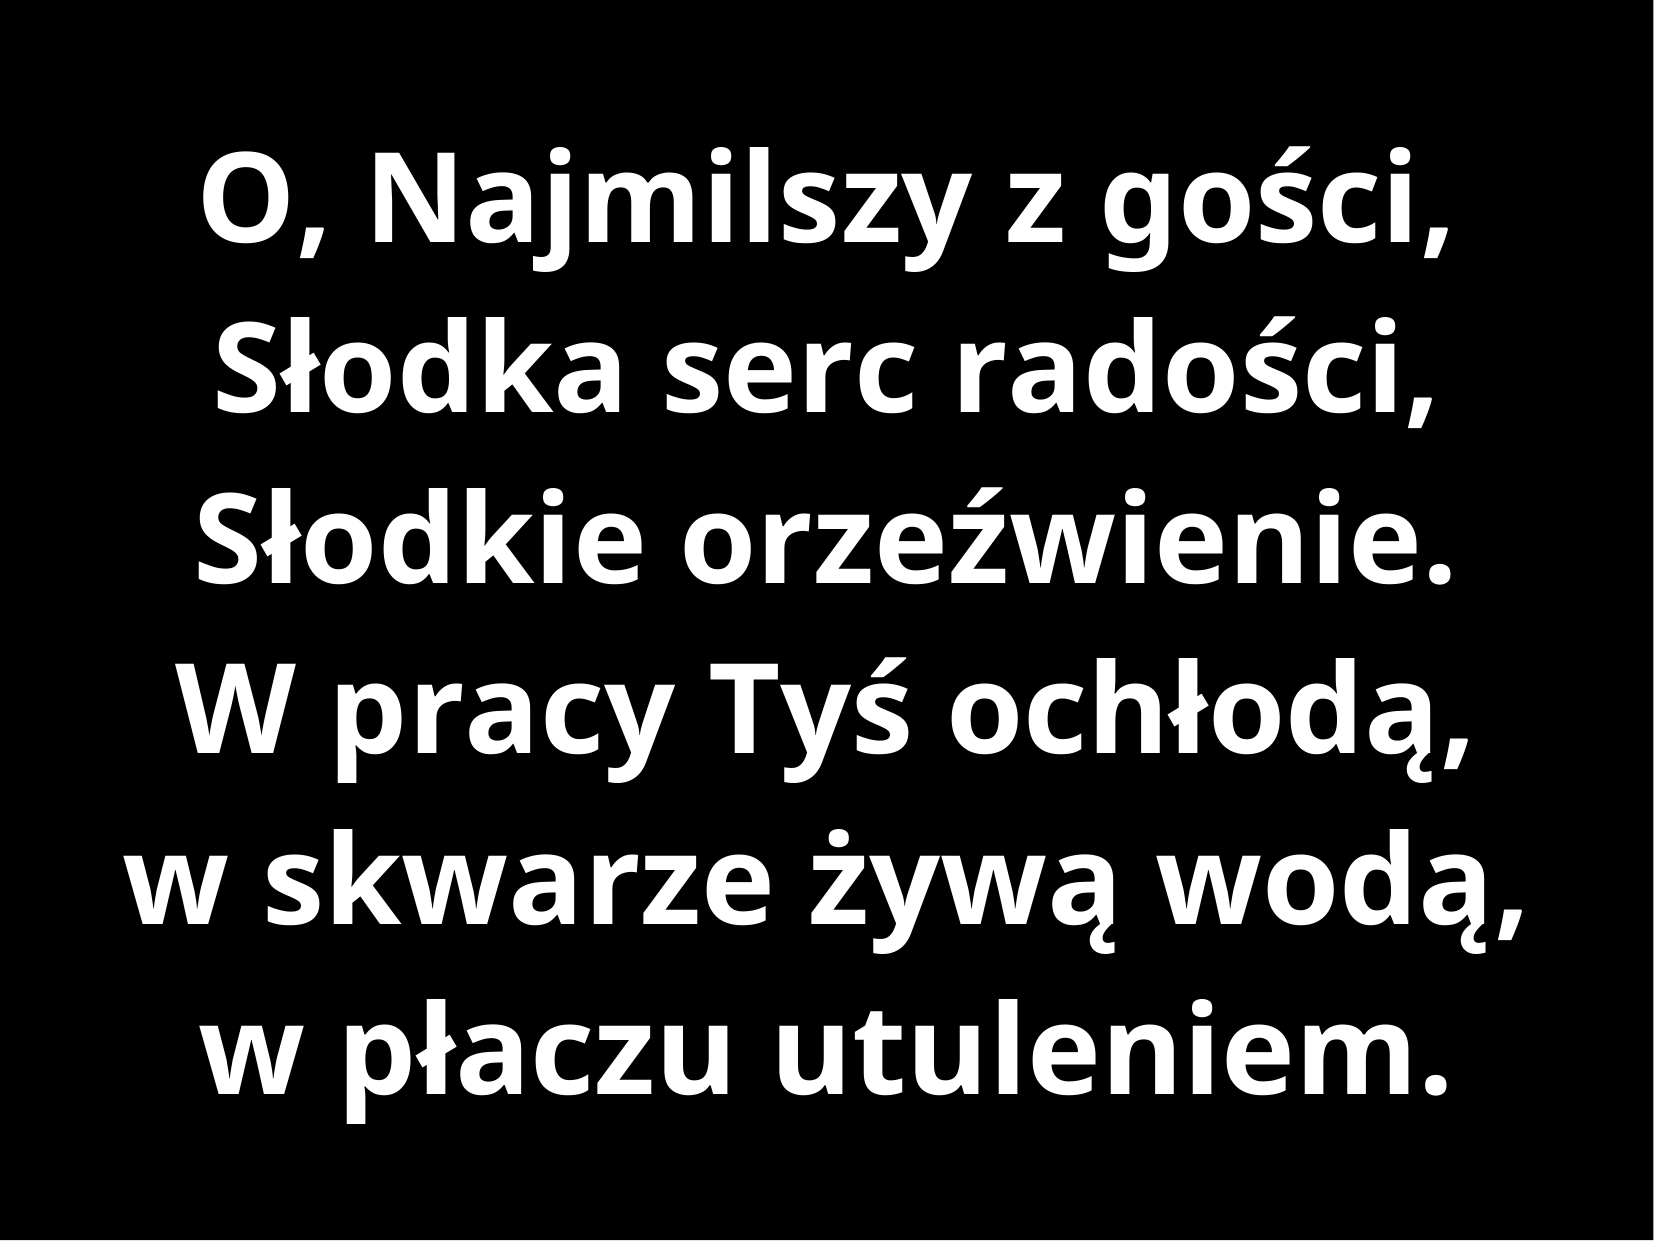

# O, Najmilszy z gości, Słodka serc radości, Słodkie orzeźwienie. W pracy Tyś ochłodą, w skwarze żywą wodą, w płaczu utuleniem.